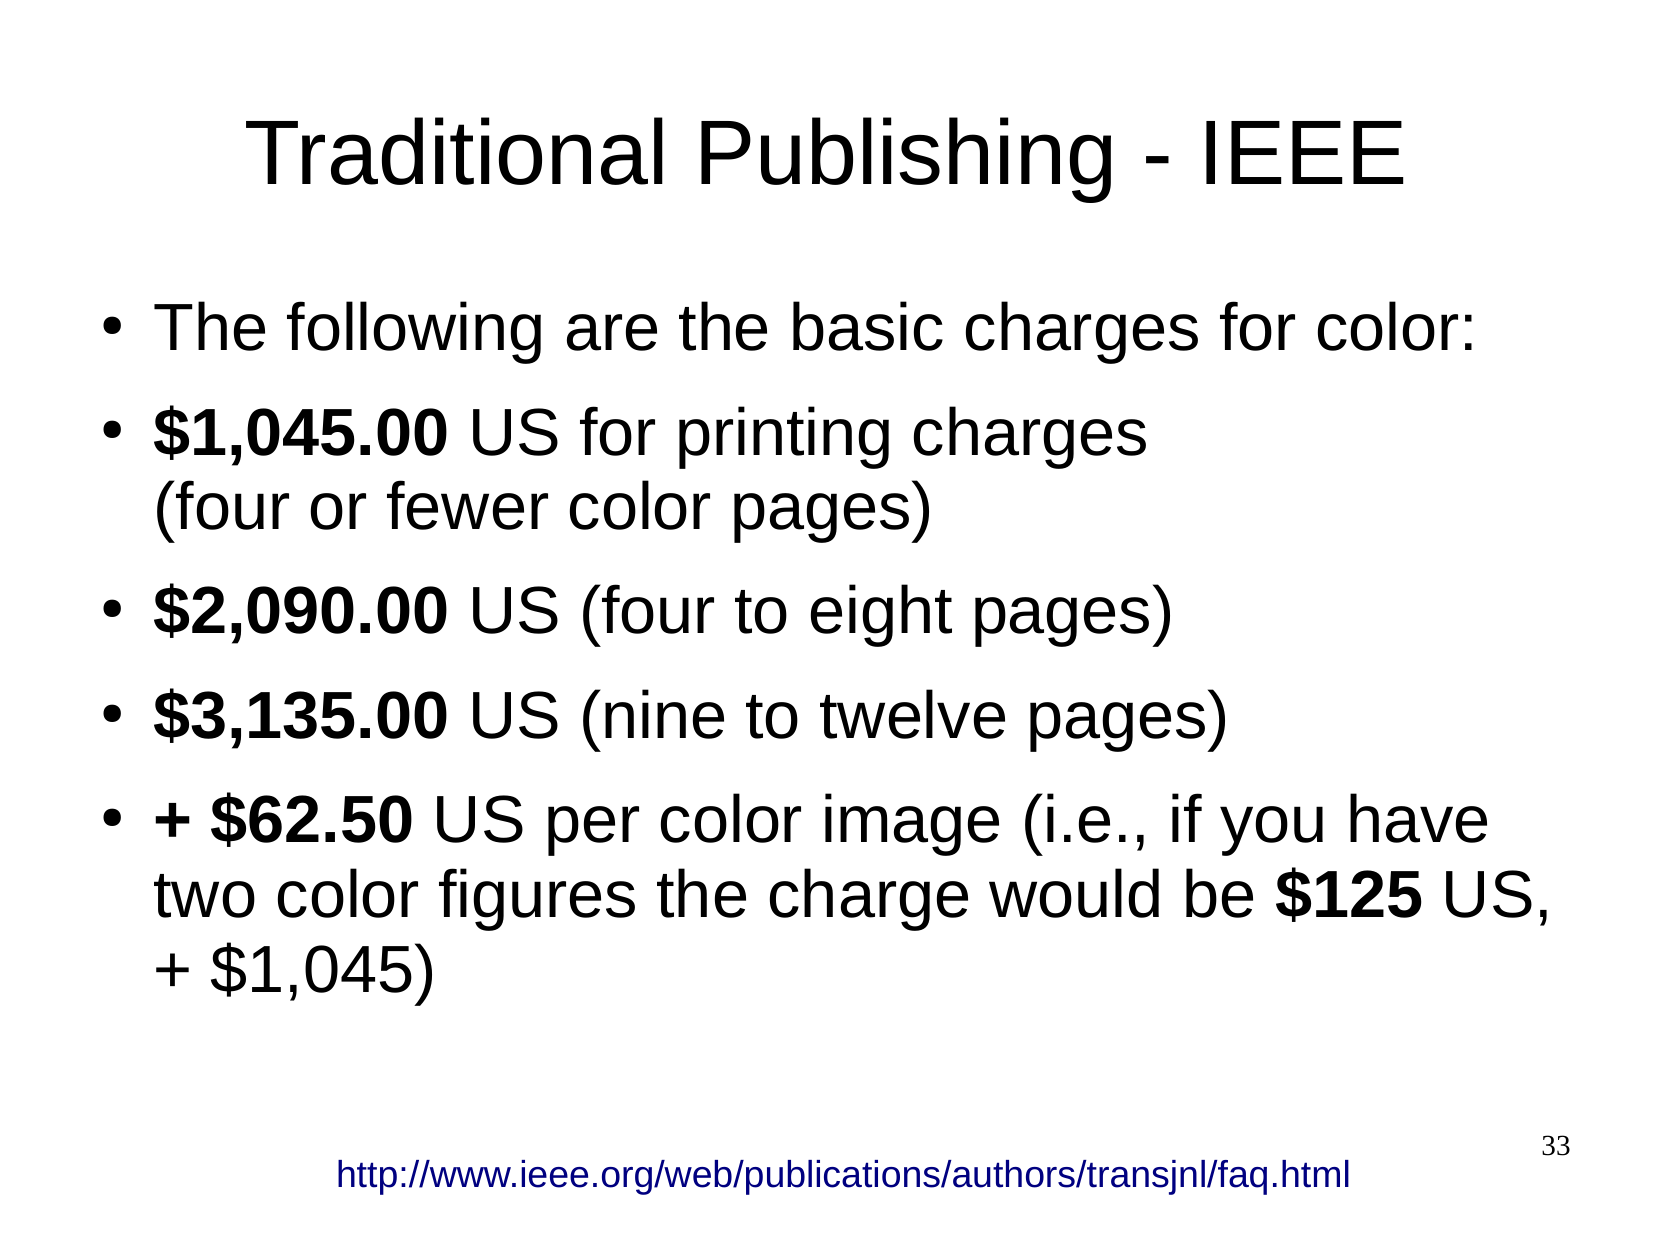

# Traditional Publishing - IEEE
The following are the basic charges for color:
$1,045.00 US for printing charges
(four or fewer color pages)
$2,090.00 US (four to eight pages)
$3,135.00 US (nine to twelve pages)
+ $62.50 US per color image (i.e., if you have two color figures the charge would be $125 US, + $1,045)
33
http://www.ieee.org/web/publications/authors/transjnl/faq.html